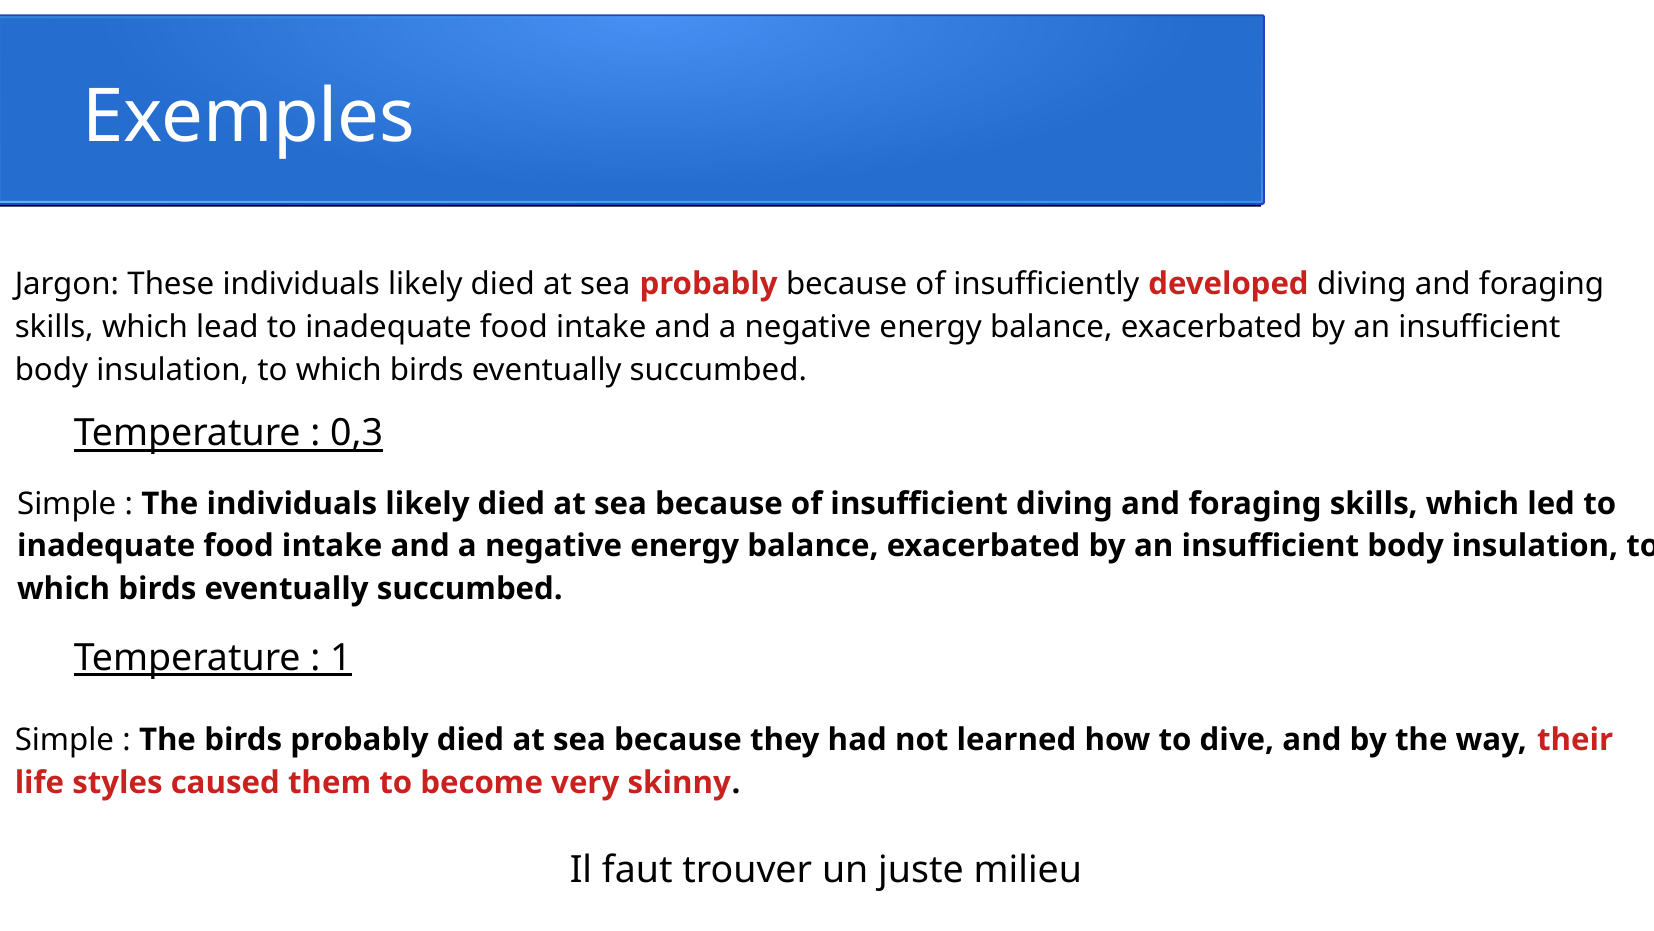

# Exemples
Jargon: These individuals likely died at sea probably because of insufficiently developed diving and foraging skills, which lead to inadequate food intake and a negative energy balance, exacerbated by an insufficient body insulation, to which birds eventually succumbed.
Temperature : 0,3
Simple : The individuals likely died at sea because of insufficient diving and foraging skills, which led to inadequate food intake and a negative energy balance, exacerbated by an insufficient body insulation, to which birds eventually succumbed.
Temperature : 1
Simple : The birds probably died at sea because they had not learned how to dive, and by the way, their life styles caused them to become very skinny.
Il faut trouver un juste milieu